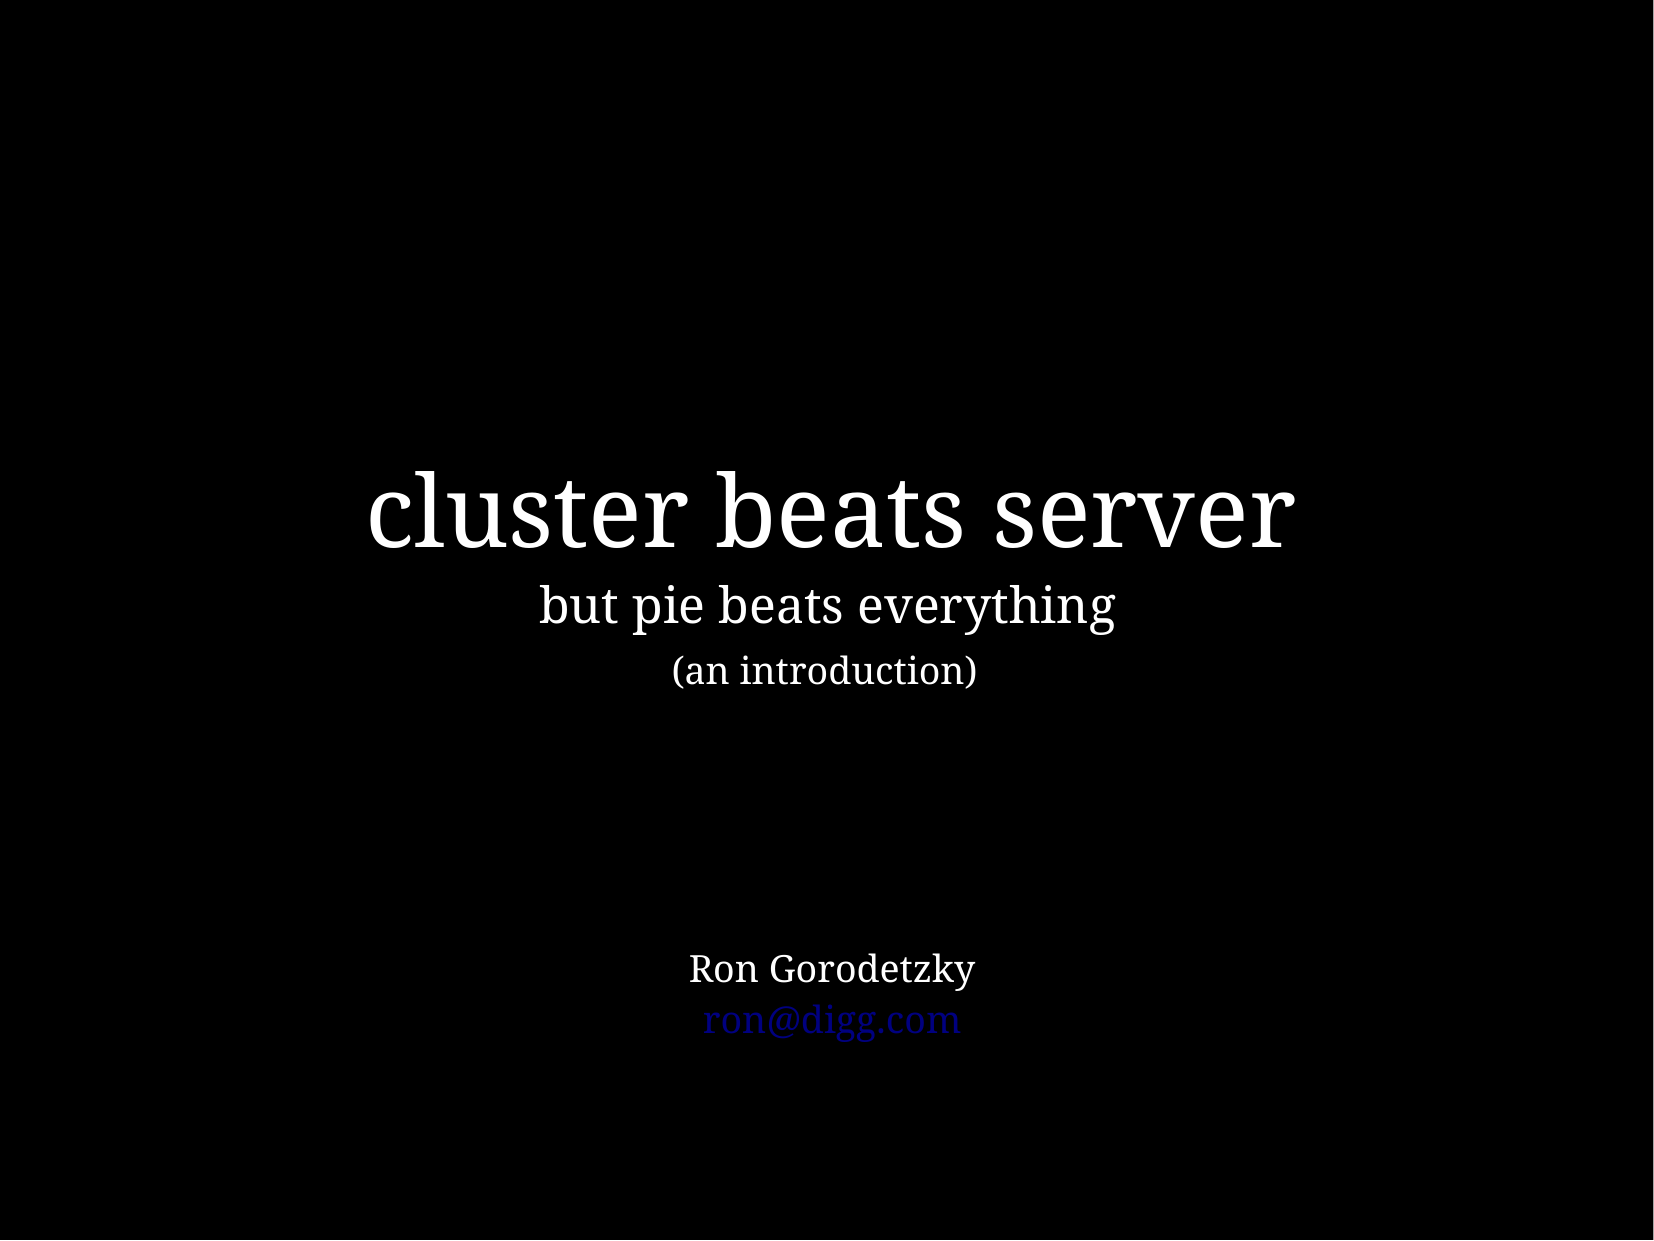

# cluster beats server
but pie beats everything
(an introduction)
Ron Gorodetzky
ron@digg.com